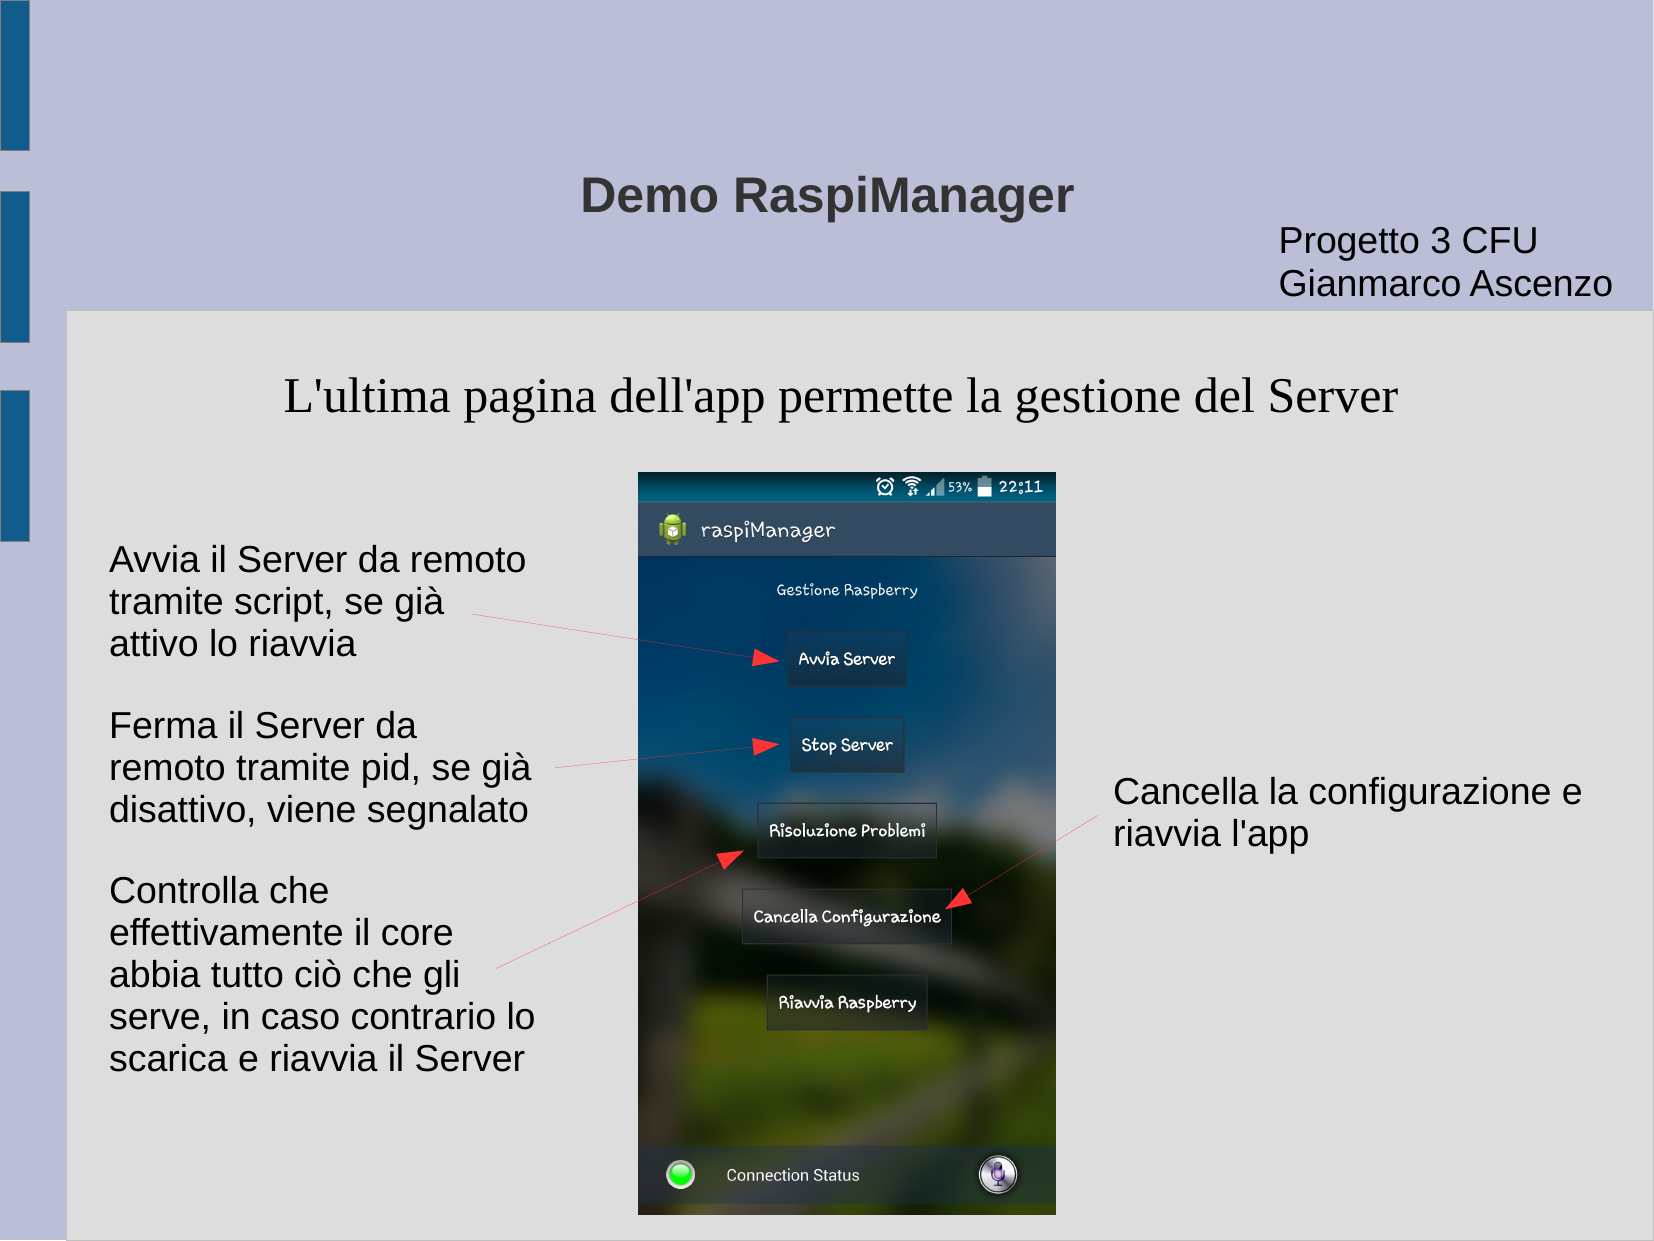

# Demo RaspiManager
Progetto 3 CFU Gianmarco Ascenzo
L'ultima pagina dell'app permette la gestione del Server
Avvia il Server da remoto tramite script, se già attivo lo riavvia
Ferma il Server da remoto tramite pid, se già disattivo, viene segnalato
Cancella la configurazione e riavvia l'app
Controlla che effettivamente il core abbia tutto ciò che gli serve, in caso contrario lo scarica e riavvia il Server